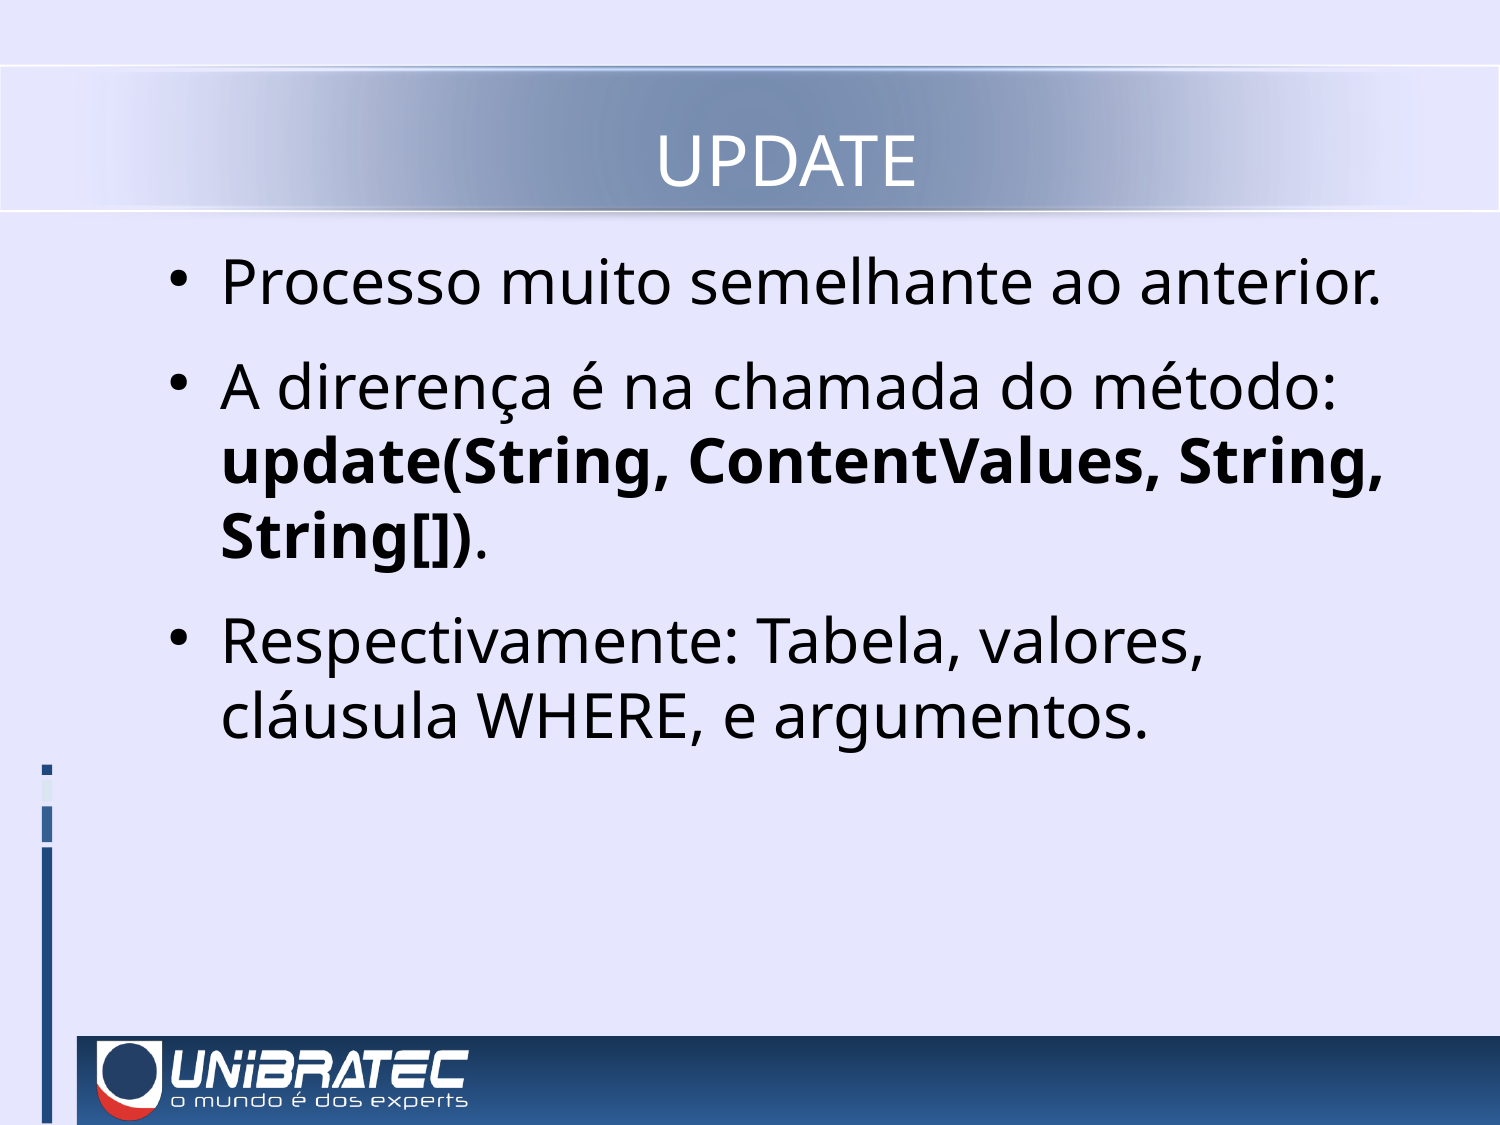

# UPDATE
Processo muito semelhante ao anterior.
A direrença é na chamada do método: update(String, ContentValues, String, String[]).
Respectivamente: Tabela, valores, cláusula WHERE, e argumentos.